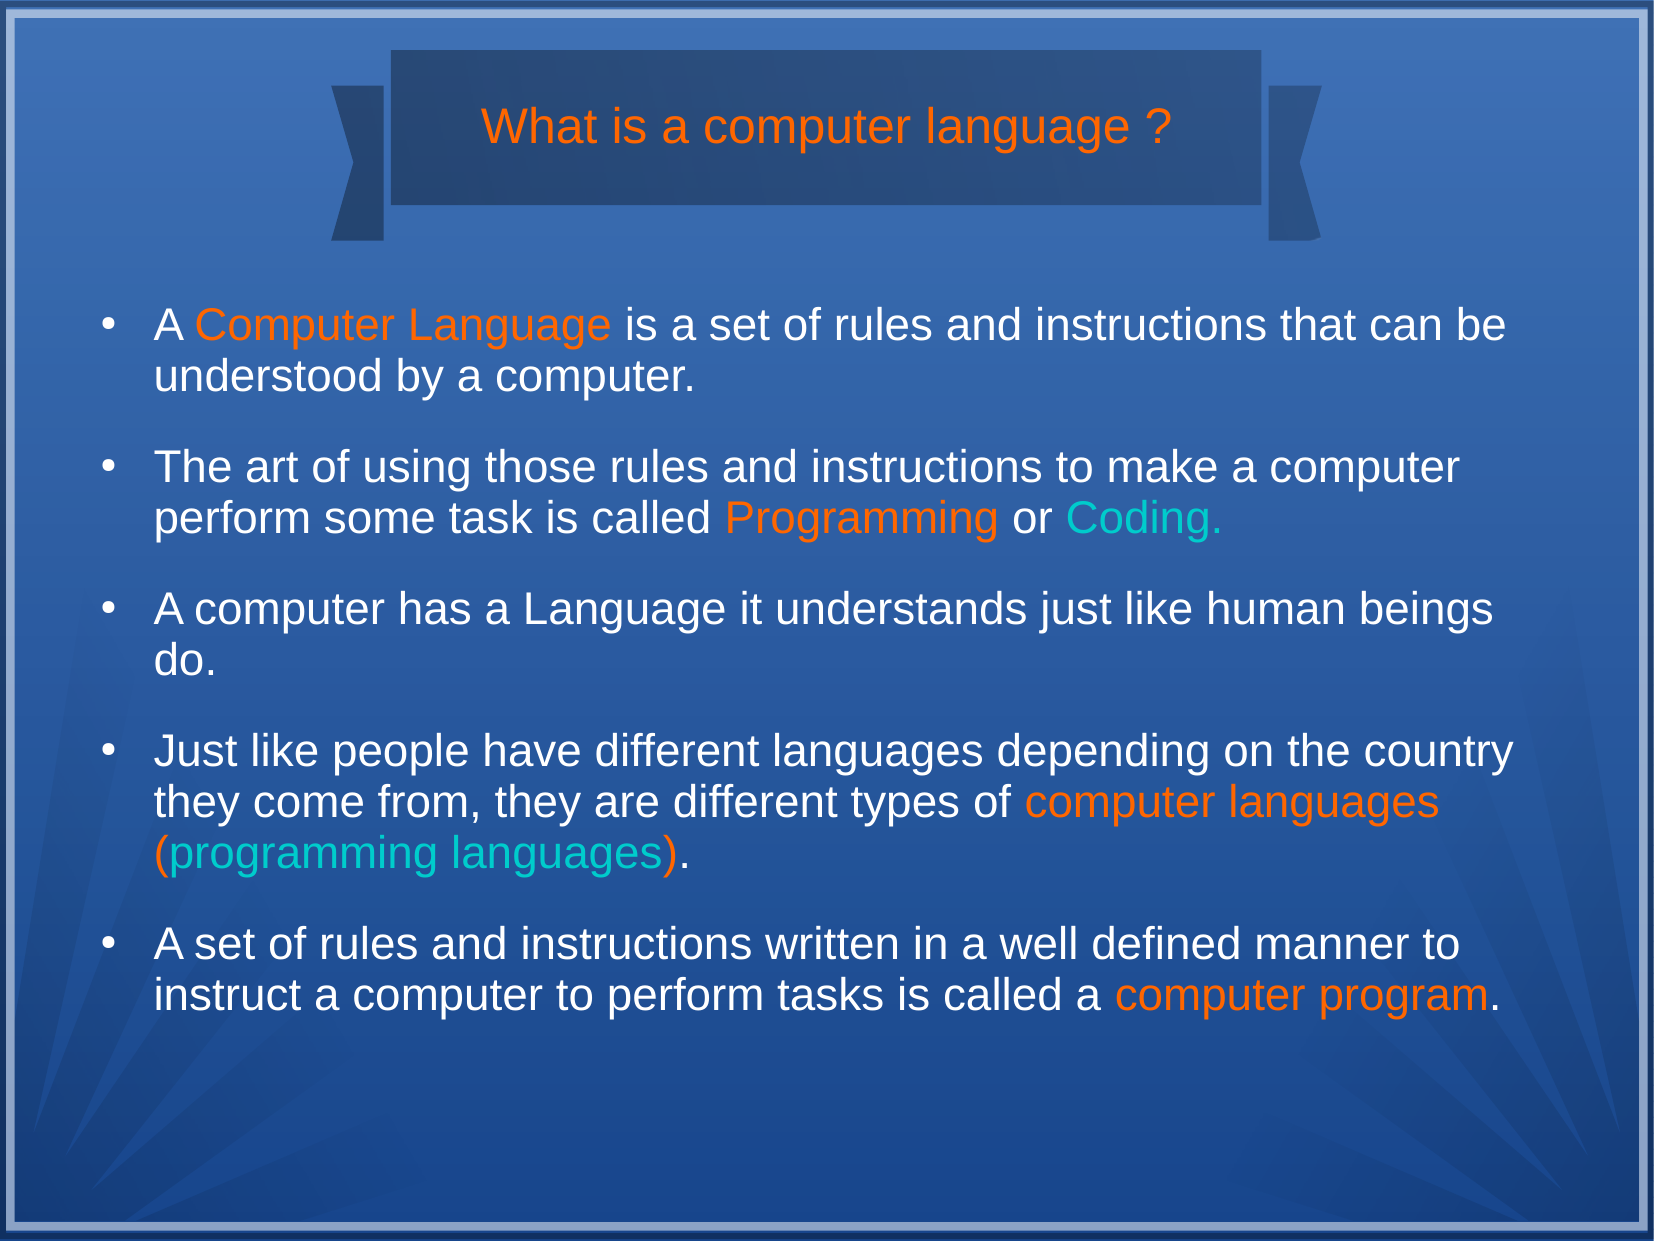

# What is a computer language ?
A Computer Language is a set of rules and instructions that can be understood by a computer.
The art of using those rules and instructions to make a computer perform some task is called Programming or Coding.
A computer has a Language it understands just like human beings do.
Just like people have different languages depending on the country they come from, they are different types of computer languages (programming languages).
A set of rules and instructions written in a well defined manner to instruct a computer to perform tasks is called a computer program.